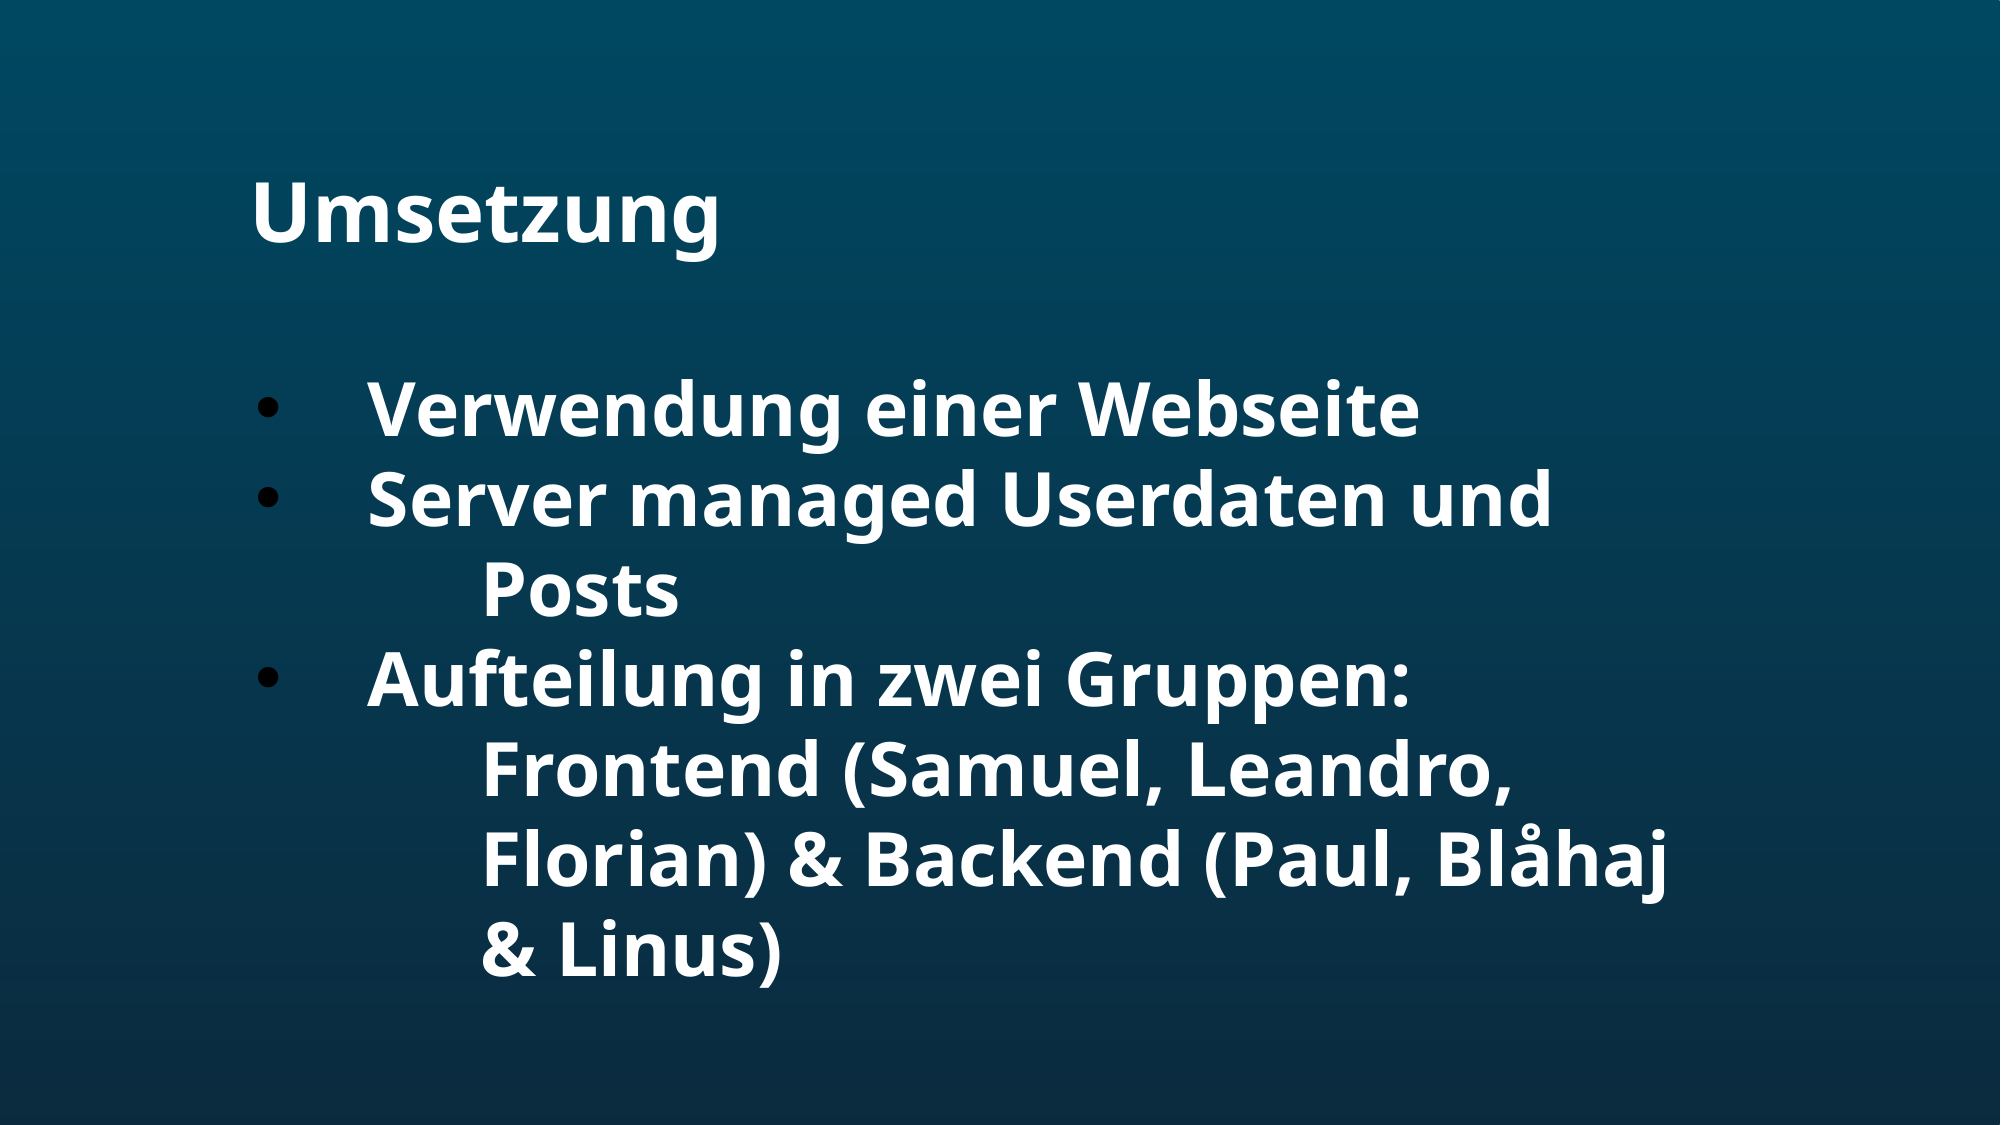

Umsetzung
Verwendung einer Webseite
Server managed Userdaten und Posts
Aufteilung in zwei Gruppen: Frontend (Samuel, Leandro, Florian) & Backend (Paul, Blåhaj & Linus)